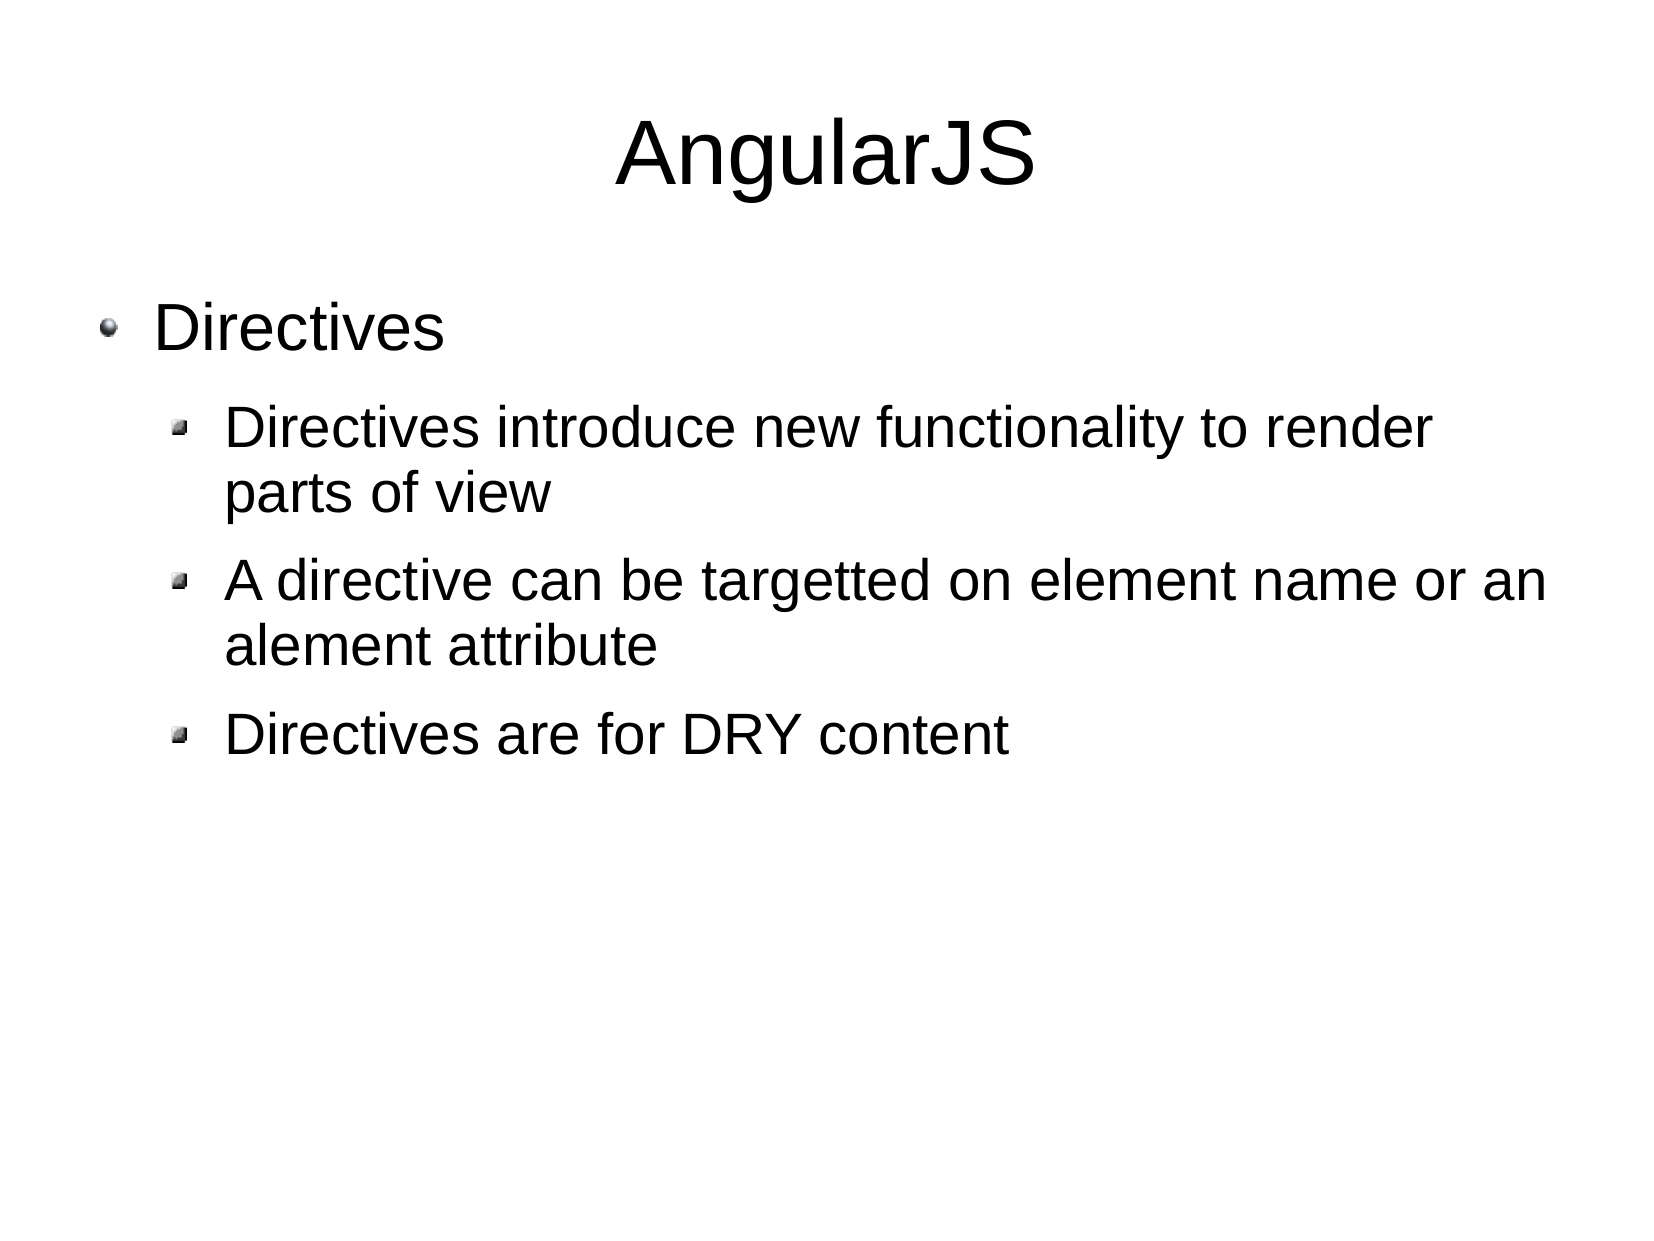

# AngularJS
Directives
Directives introduce new functionality to render parts of view
A directive can be targetted on element name or an alement attribute
Directives are for DRY content